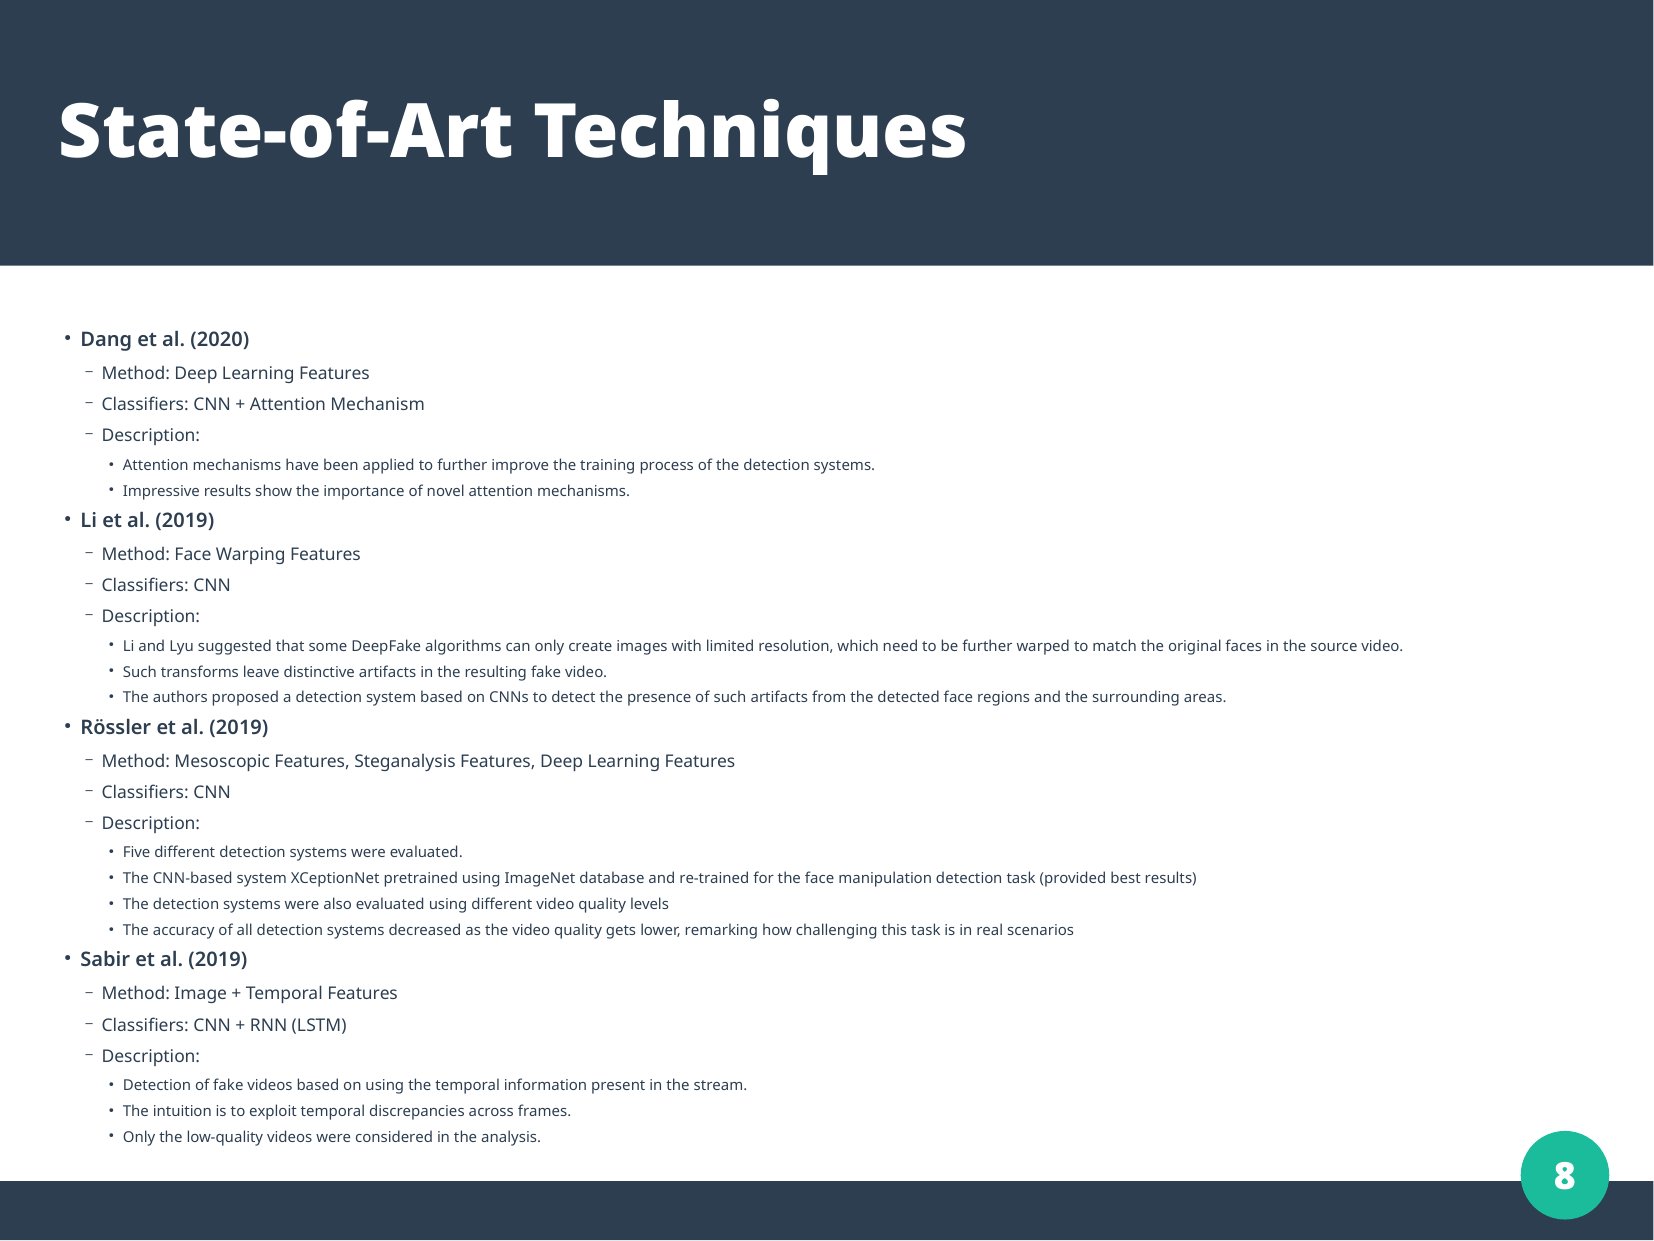

# State-of-Art Techniques
Dang et al. (2020)
Method: Deep Learning Features
Classifiers: CNN + Attention Mechanism
Description:
Attention mechanisms have been applied to further improve the training process of the detection systems.
Impressive results show the importance of novel attention mechanisms.
Li et al. (2019)
Method: Face Warping Features
Classifiers: CNN
Description:
Li and Lyu suggested that some DeepFake algorithms can only create images with limited resolution, which need to be further warped to match the original faces in the source video.
Such transforms leave distinctive artifacts in the resulting fake video.
The authors proposed a detection system based on CNNs to detect the presence of such artifacts from the detected face regions and the surrounding areas.
Rössler et al. (2019)
Method: Mesoscopic Features, Steganalysis Features, Deep Learning Features
Classifiers: CNN
Description:
Five different detection systems were evaluated.
The CNN-based system XCeptionNet pretrained using ImageNet database and re-trained for the face manipulation detection task (provided best results)
The detection systems were also evaluated using different video quality levels
The accuracy of all detection systems decreased as the video quality gets lower, remarking how challenging this task is in real scenarios
Sabir et al. (2019)
Method: Image + Temporal Features
Classifiers: CNN + RNN (LSTM)
Description:
Detection of fake videos based on using the temporal information present in the stream.
The intuition is to exploit temporal discrepancies across frames.
Only the low-quality videos were considered in the analysis.
8